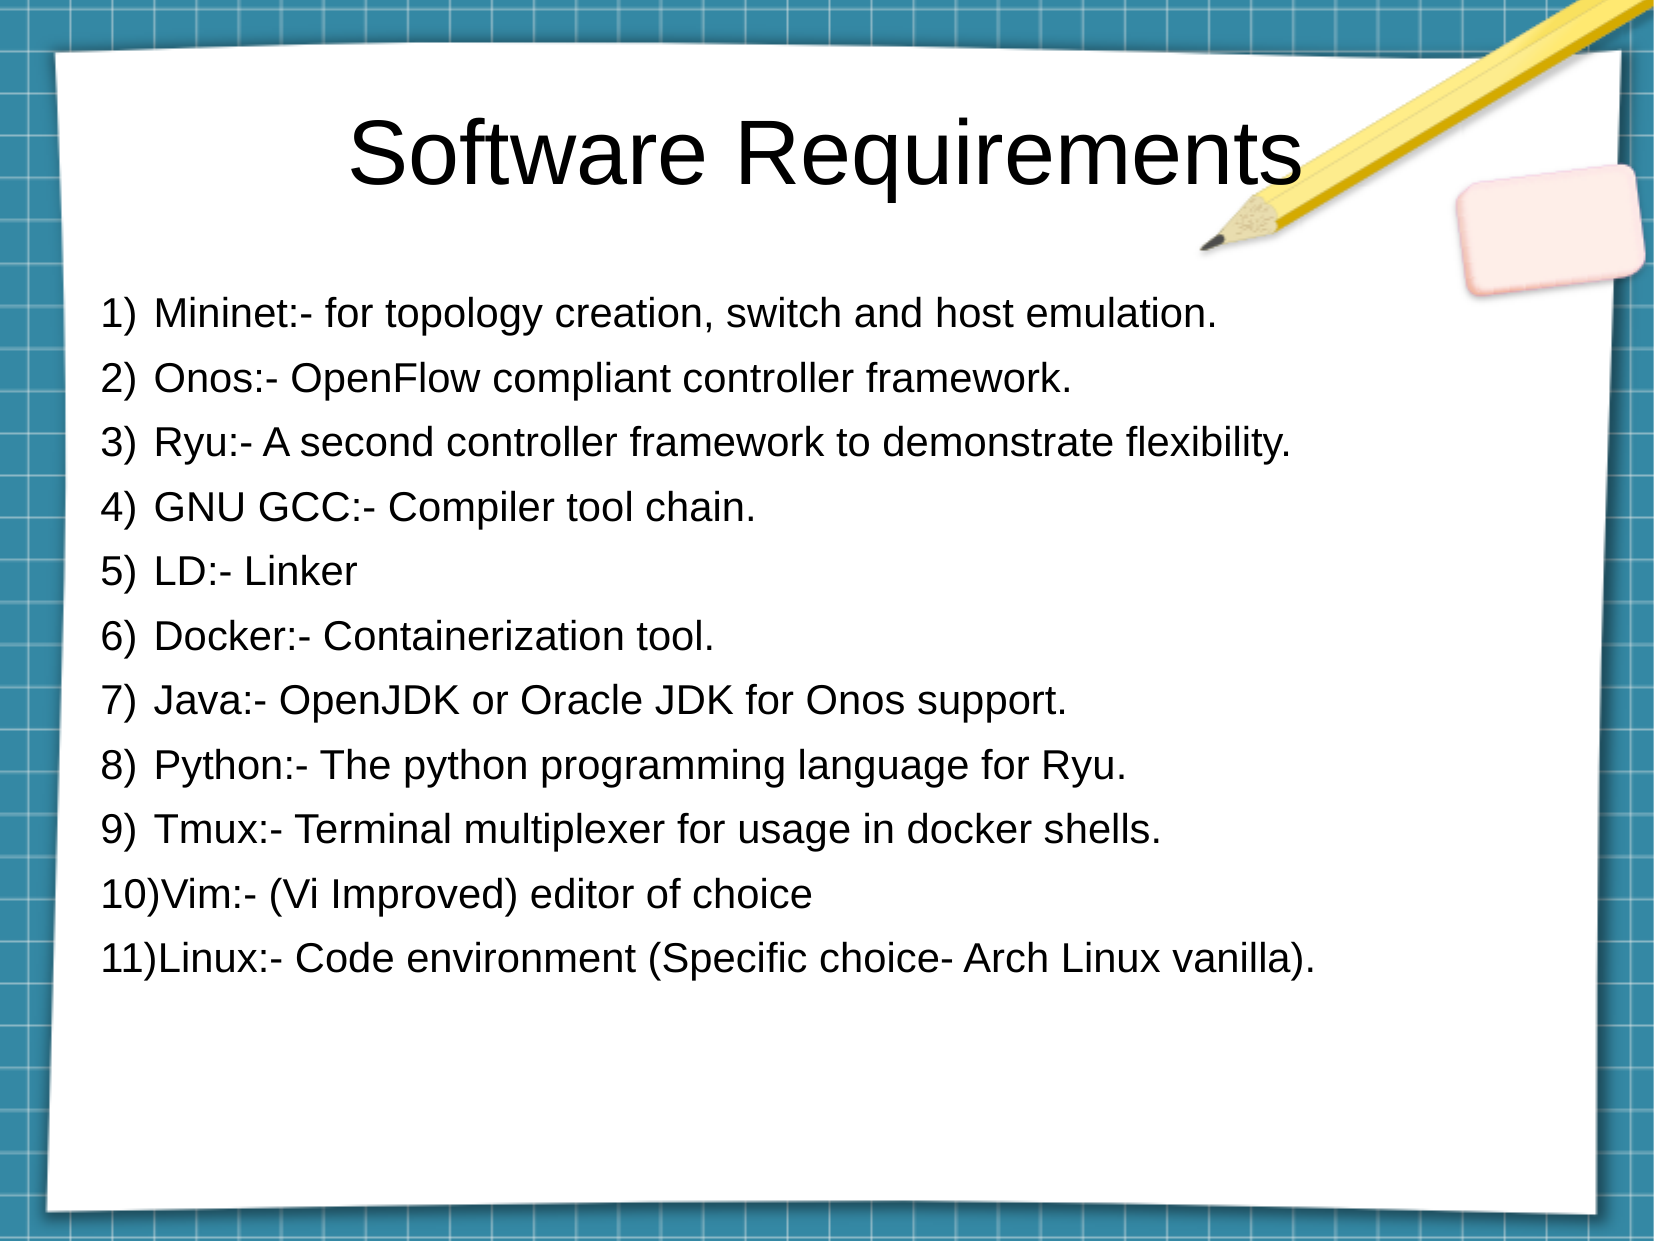

# Software Requirements
Mininet:- for topology creation, switch and host emulation.
Onos:- OpenFlow compliant controller framework.
Ryu:- A second controller framework to demonstrate flexibility.
GNU GCC:- Compiler tool chain.
LD:- Linker
Docker:- Containerization tool.
Java:- OpenJDK or Oracle JDK for Onos support.
Python:- The python programming language for Ryu.
Tmux:- Terminal multiplexer for usage in docker shells.
Vim:- (Vi Improved) editor of choice
Linux:- Code environment (Specific choice- Arch Linux vanilla).